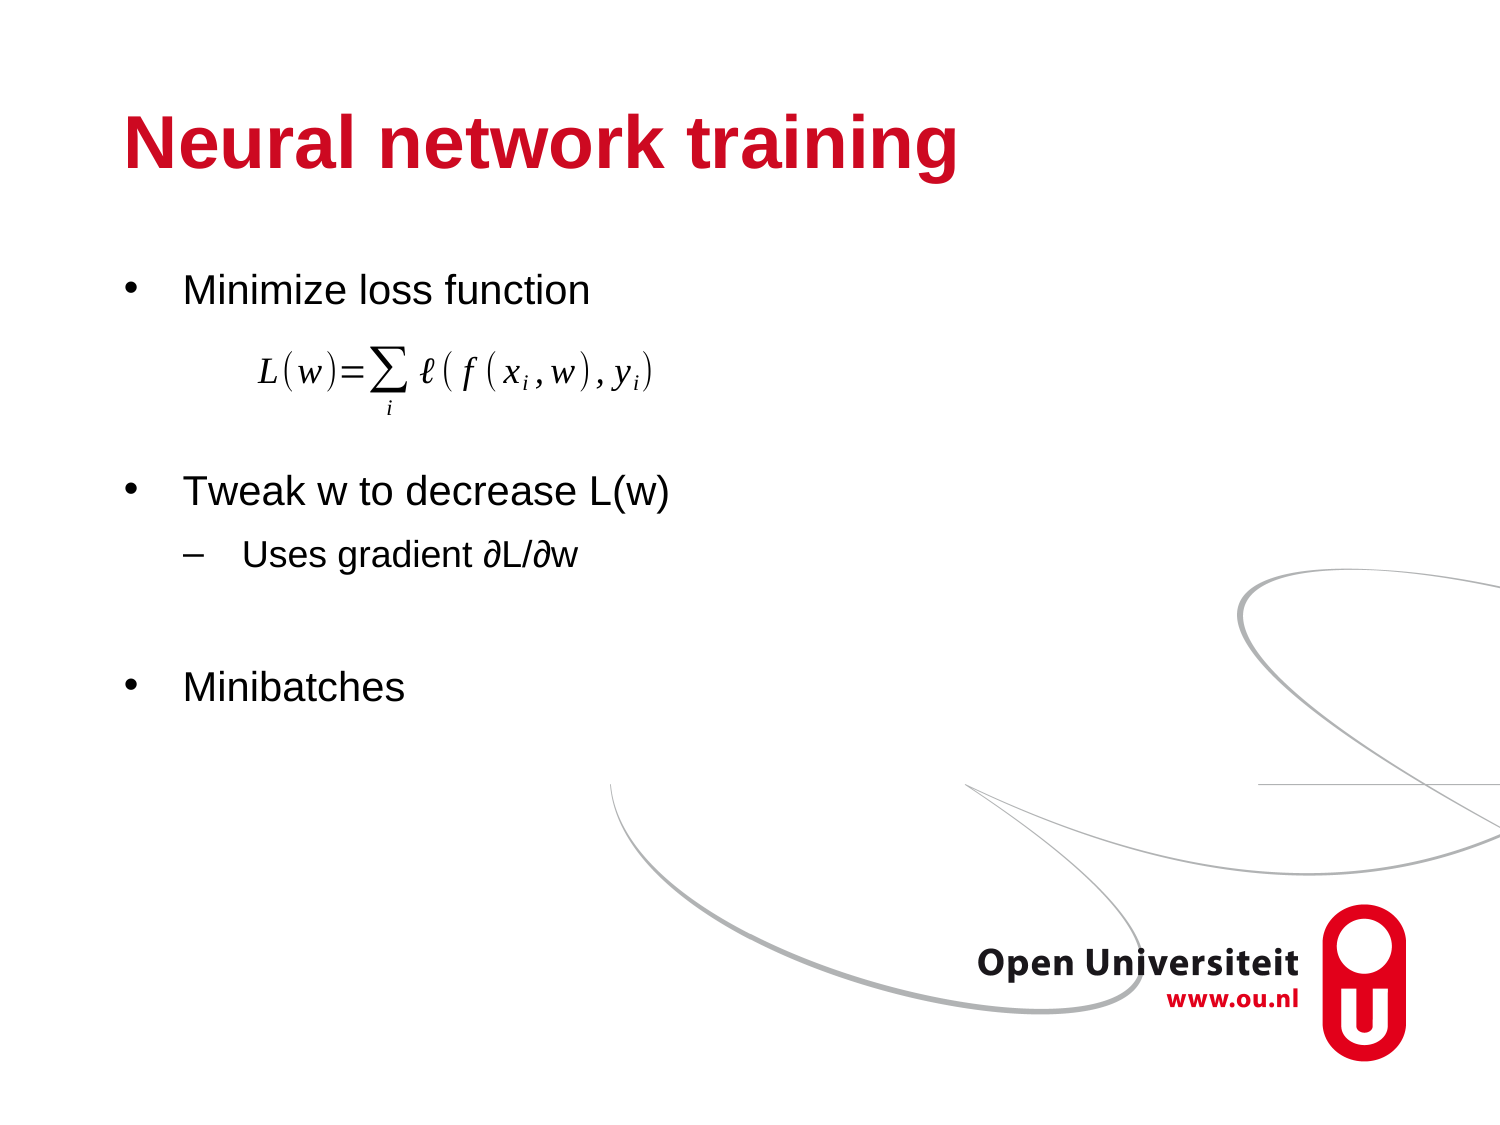

# Neural network training
Minimize loss function
Tweak w to decrease L(w)
Uses gradient ∂L/∂w
Minibatches